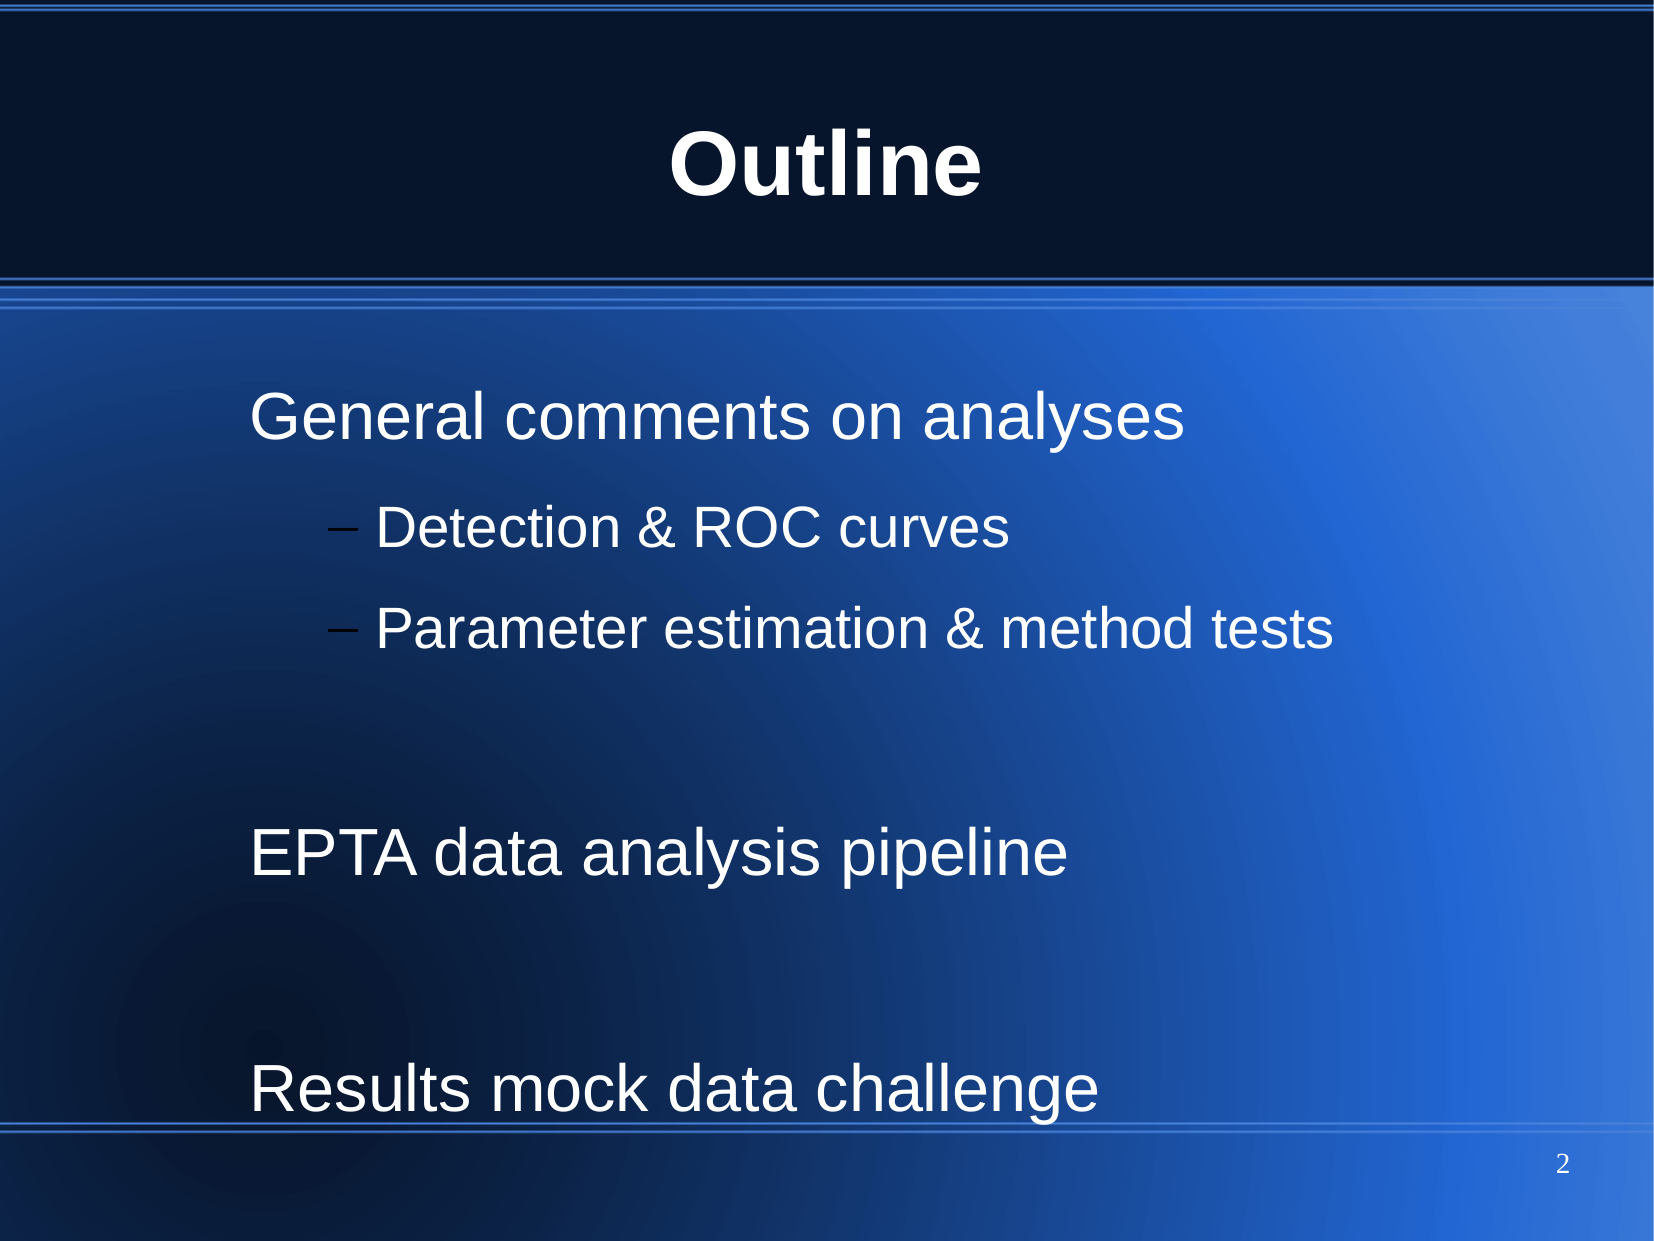

# Outline
General comments on analyses
Detection & ROC curves
Parameter estimation & method tests
EPTA data analysis pipeline
Results mock data challenge
2